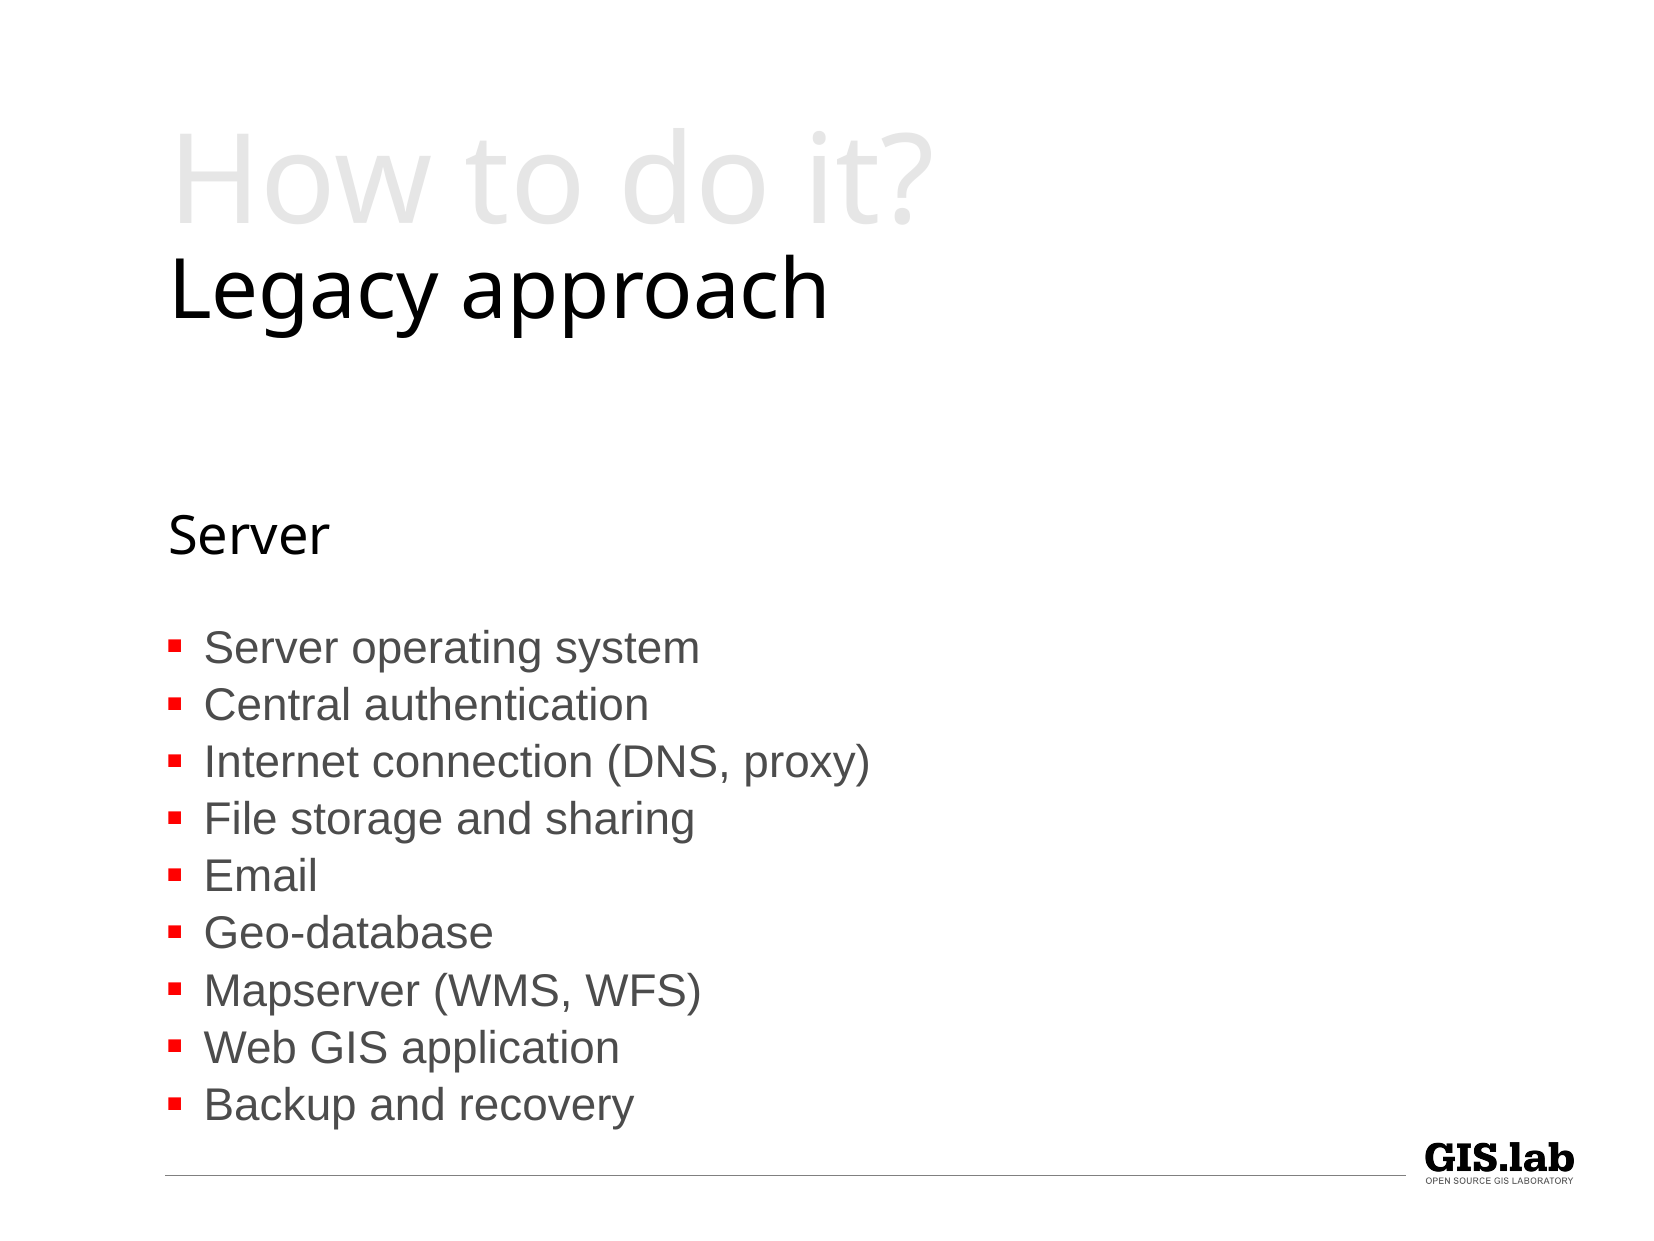

How to do it?
Legacy approach
Server
Server operating system
Central authentication
Internet connection (DNS, proxy)
File storage and sharing
Email
Geo-database
Mapserver (WMS, WFS)
Web GIS application
Backup and recovery